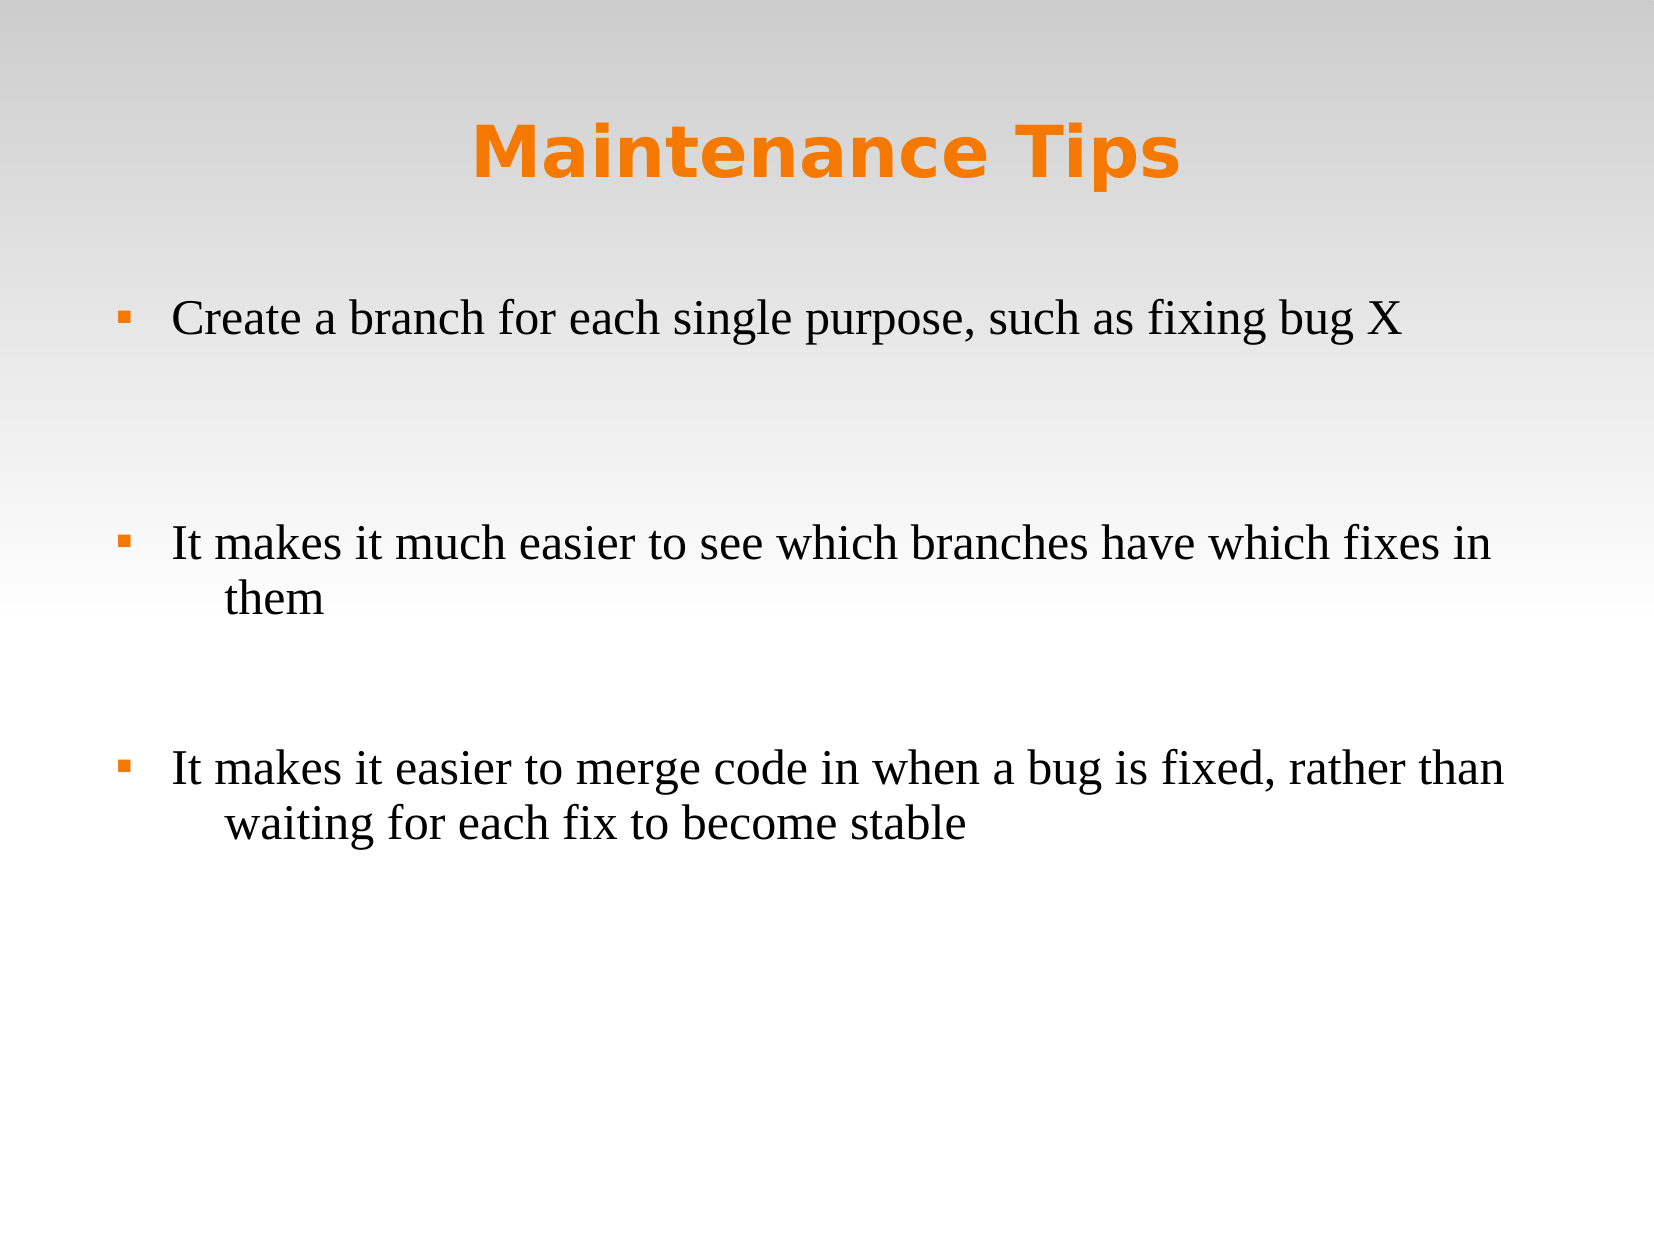

# Maintenance Tips
Create a branch for each single purpose, such as fixing bug X
It makes it much easier to see which branches have which fixes in them
It makes it easier to merge code in when a bug is fixed, rather than waiting for each fix to become stable